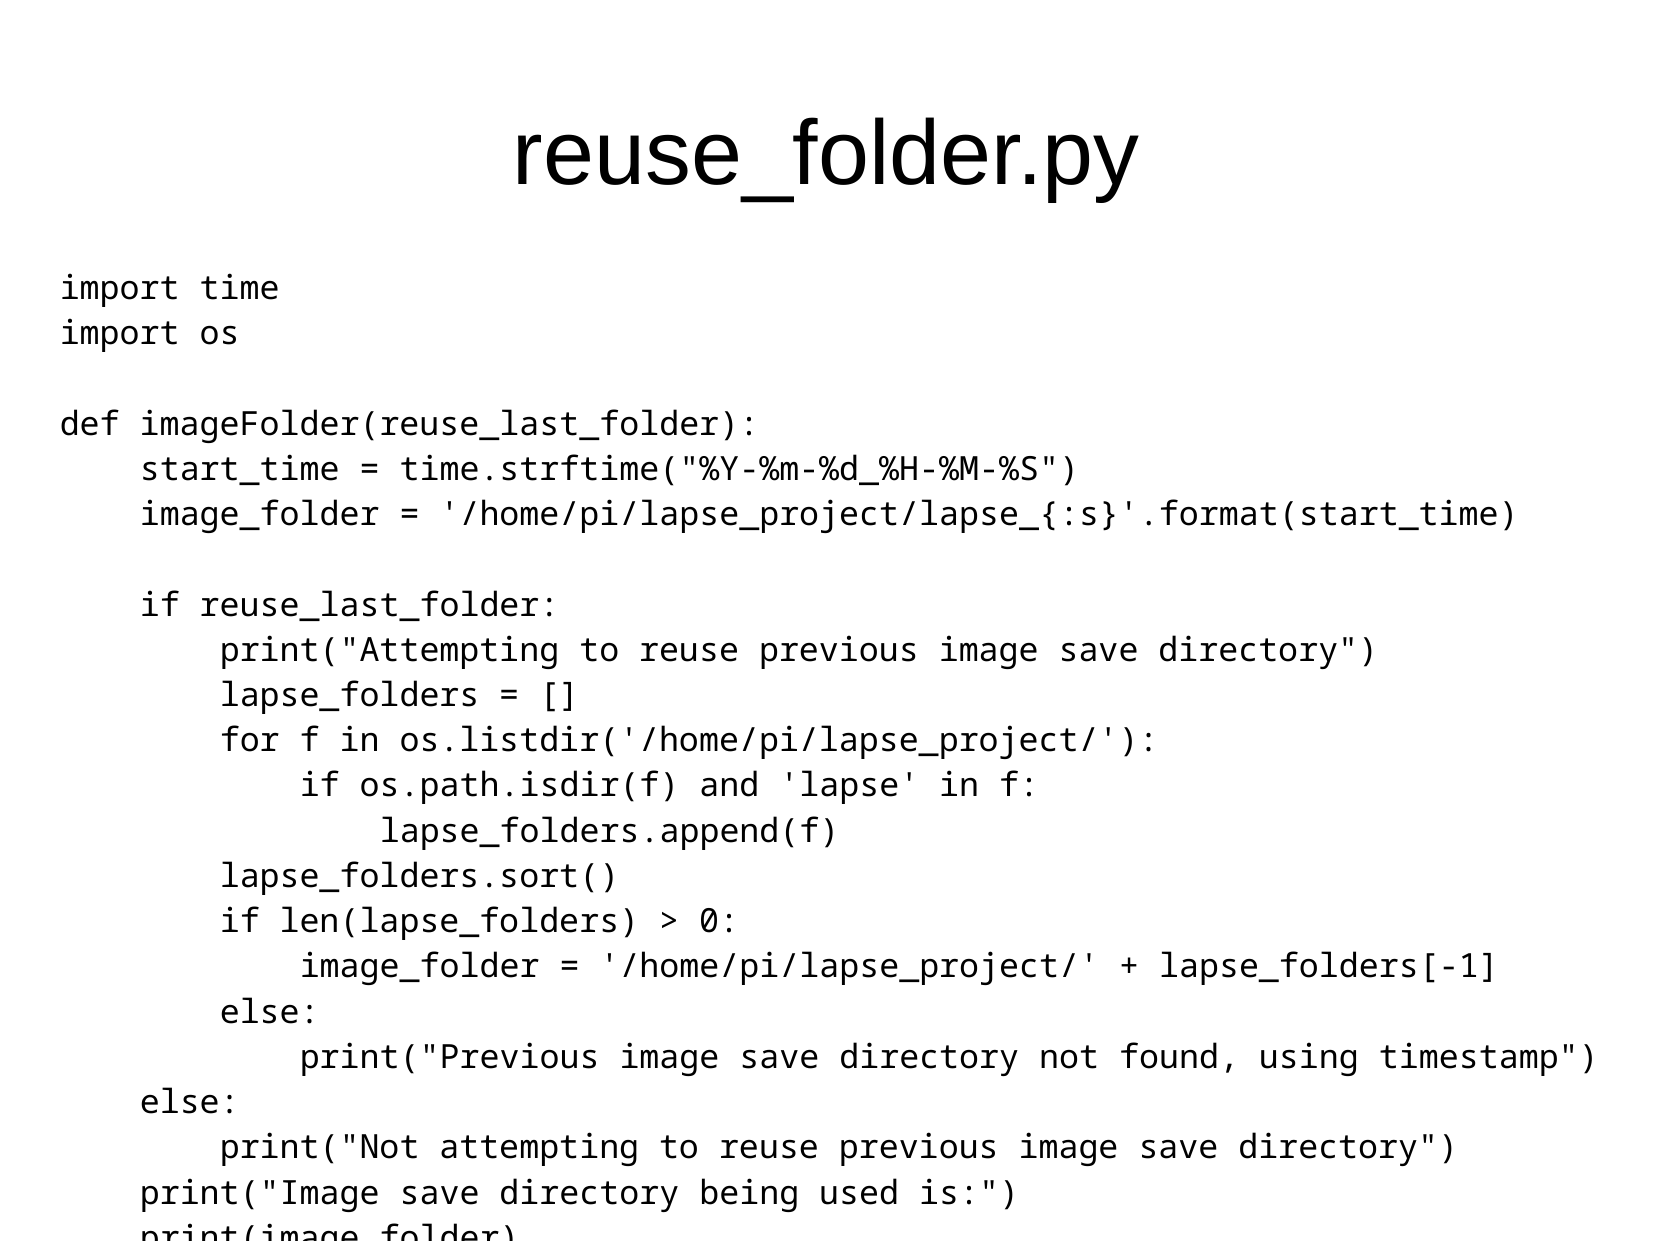

# reuse_folder.py
import time
import os
def imageFolder(reuse_last_folder):
 start_time = time.strftime("%Y-%m-%d_%H-%M-%S")
 image_folder = '/home/pi/lapse_project/lapse_{:s}'.format(start_time)
 if reuse_last_folder:
 print("Attempting to reuse previous image save directory")
 lapse_folders = []
 for f in os.listdir('/home/pi/lapse_project/'):
 if os.path.isdir(f) and 'lapse' in f:
 lapse_folders.append(f)
 lapse_folders.sort()
 if len(lapse_folders) > 0:
 image_folder = '/home/pi/lapse_project/' + lapse_folders[-1]
 else:
 print("Previous image save directory not found, using timestamp")
 else:
 print("Not attempting to reuse previous image save directory")
 print("Image save directory being used is:")
 print(image_folder)
 return(image_folder)